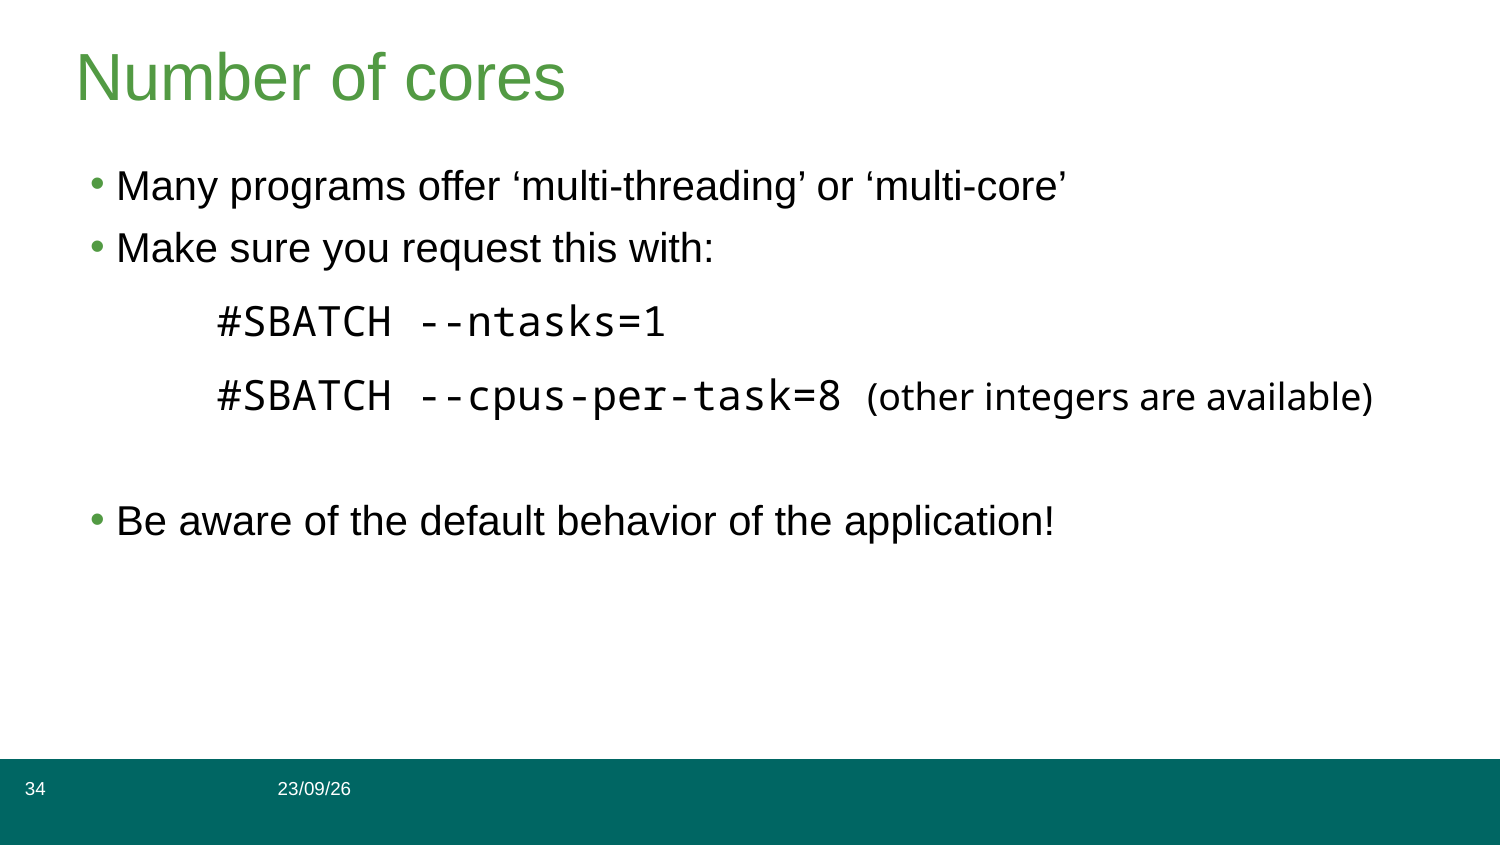

# Number of cores
 Many programs offer ‘multi-threading’ or ‘multi-core’
 Make sure you request this with:
#SBATCH --ntasks=1
#SBATCH --cpus-per-task=8 (other integers are available)
 Be aware of the default behavior of the application!